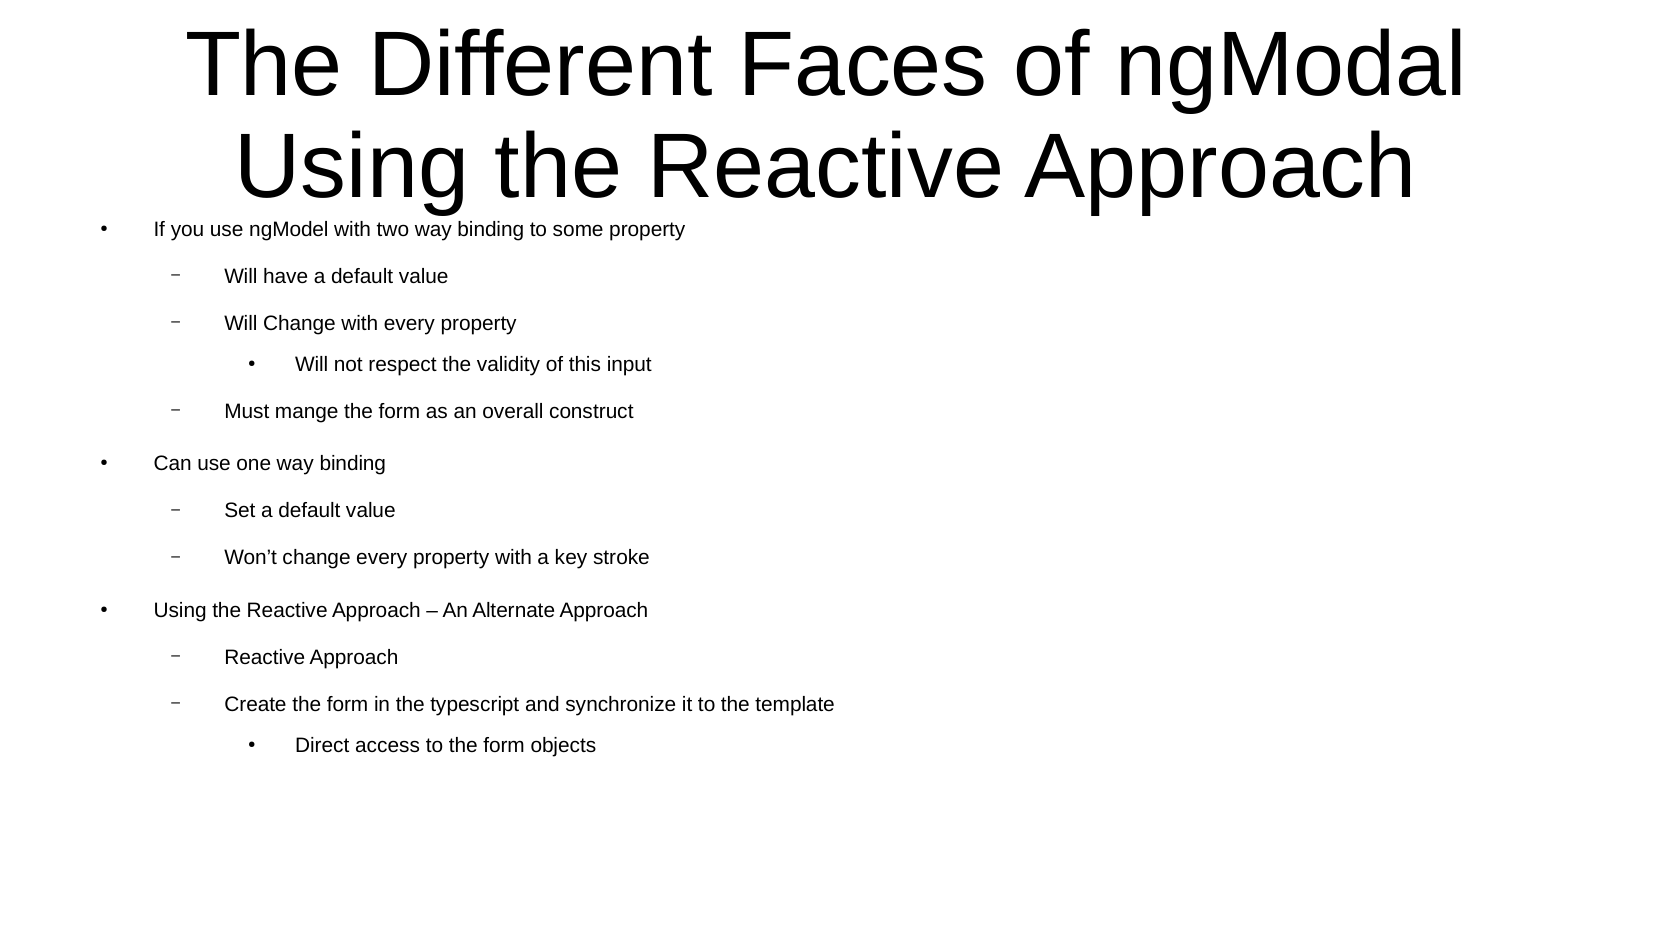

# The Different Faces of ngModal Using the Reactive Approach
If you use ngModel with two way binding to some property
Will have a default value
Will Change with every property
Will not respect the validity of this input
Must mange the form as an overall construct
Can use one way binding
Set a default value
Won’t change every property with a key stroke
Using the Reactive Approach – An Alternate Approach
Reactive Approach
Create the form in the typescript and synchronize it to the template
Direct access to the form objects